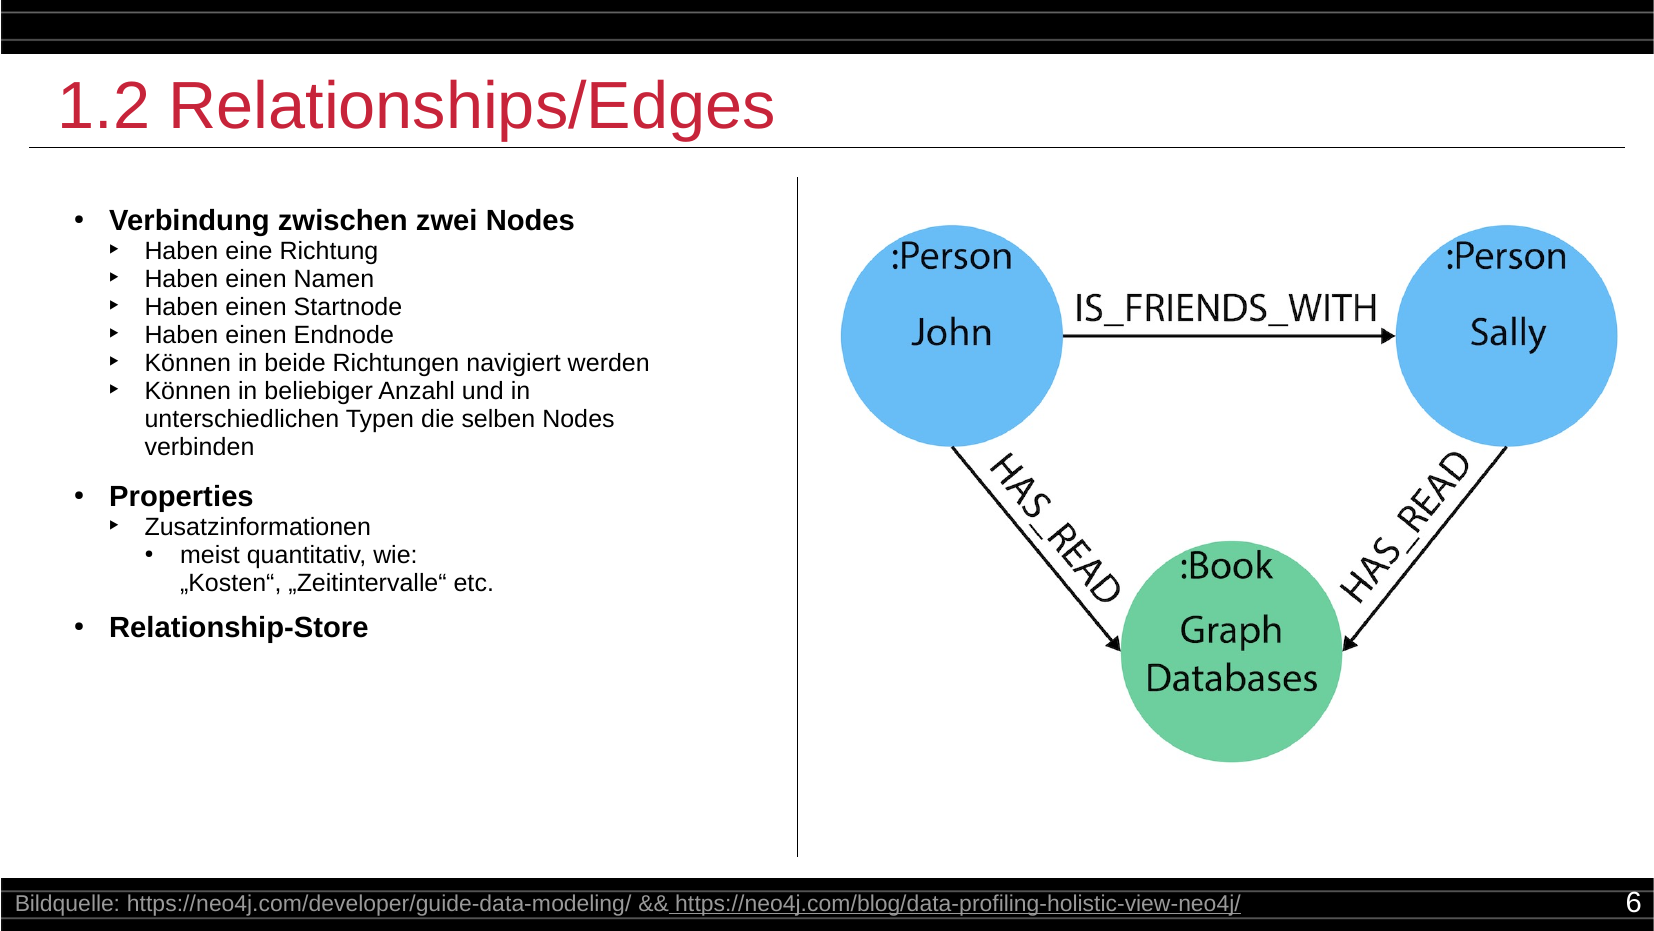

# 1.2 Relationships/Edges
Verbindung zwischen zwei Nodes
Haben eine Richtung
Haben einen Namen
Haben einen Startnode
Haben einen Endnode
Können in beide Richtungen navigiert werden
Können in beliebiger Anzahl und in unterschiedlichen Typen die selben Nodes verbinden
Properties
Zusatzinformationen
meist quantitativ, wie:
„Kosten“, „Zeitintervalle“ etc.
Relationship-Store
Bildquelle: https://neo4j.com/developer/guide-data-modeling/ && https://neo4j.com/blog/data-profiling-holistic-view-neo4j/